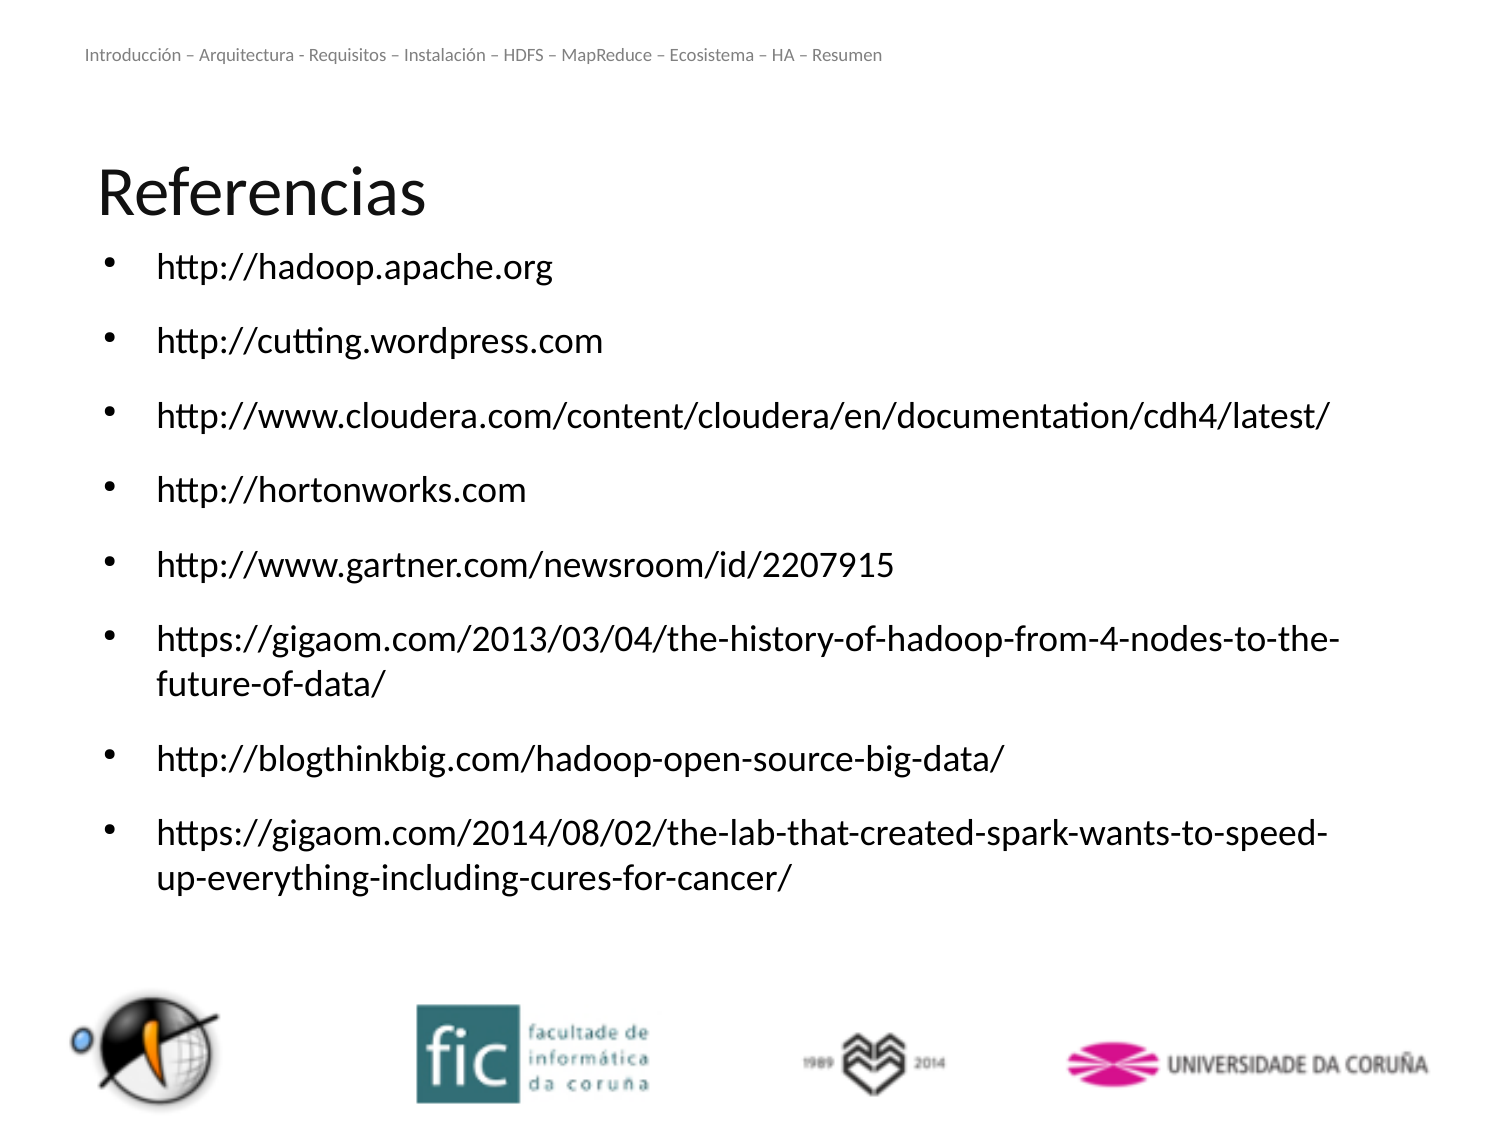

Introducción – Arquitectura - Requisitos – Instalación – HDFS – MapReduce – Ecosistema – HA – Resumen
# Referencias
http://hadoop.apache.org
http://cutting.wordpress.com
http://www.cloudera.com/content/cloudera/en/documentation/cdh4/latest/
http://hortonworks.com
http://www.gartner.com/newsroom/id/2207915
https://gigaom.com/2013/03/04/the-history-of-hadoop-from-4-nodes-to-the-future-of-data/
http://blogthinkbig.com/hadoop-open-source-big-data/
https://gigaom.com/2014/08/02/the-lab-that-created-spark-wants-to-speed-up-everything-including-cures-for-cancer/